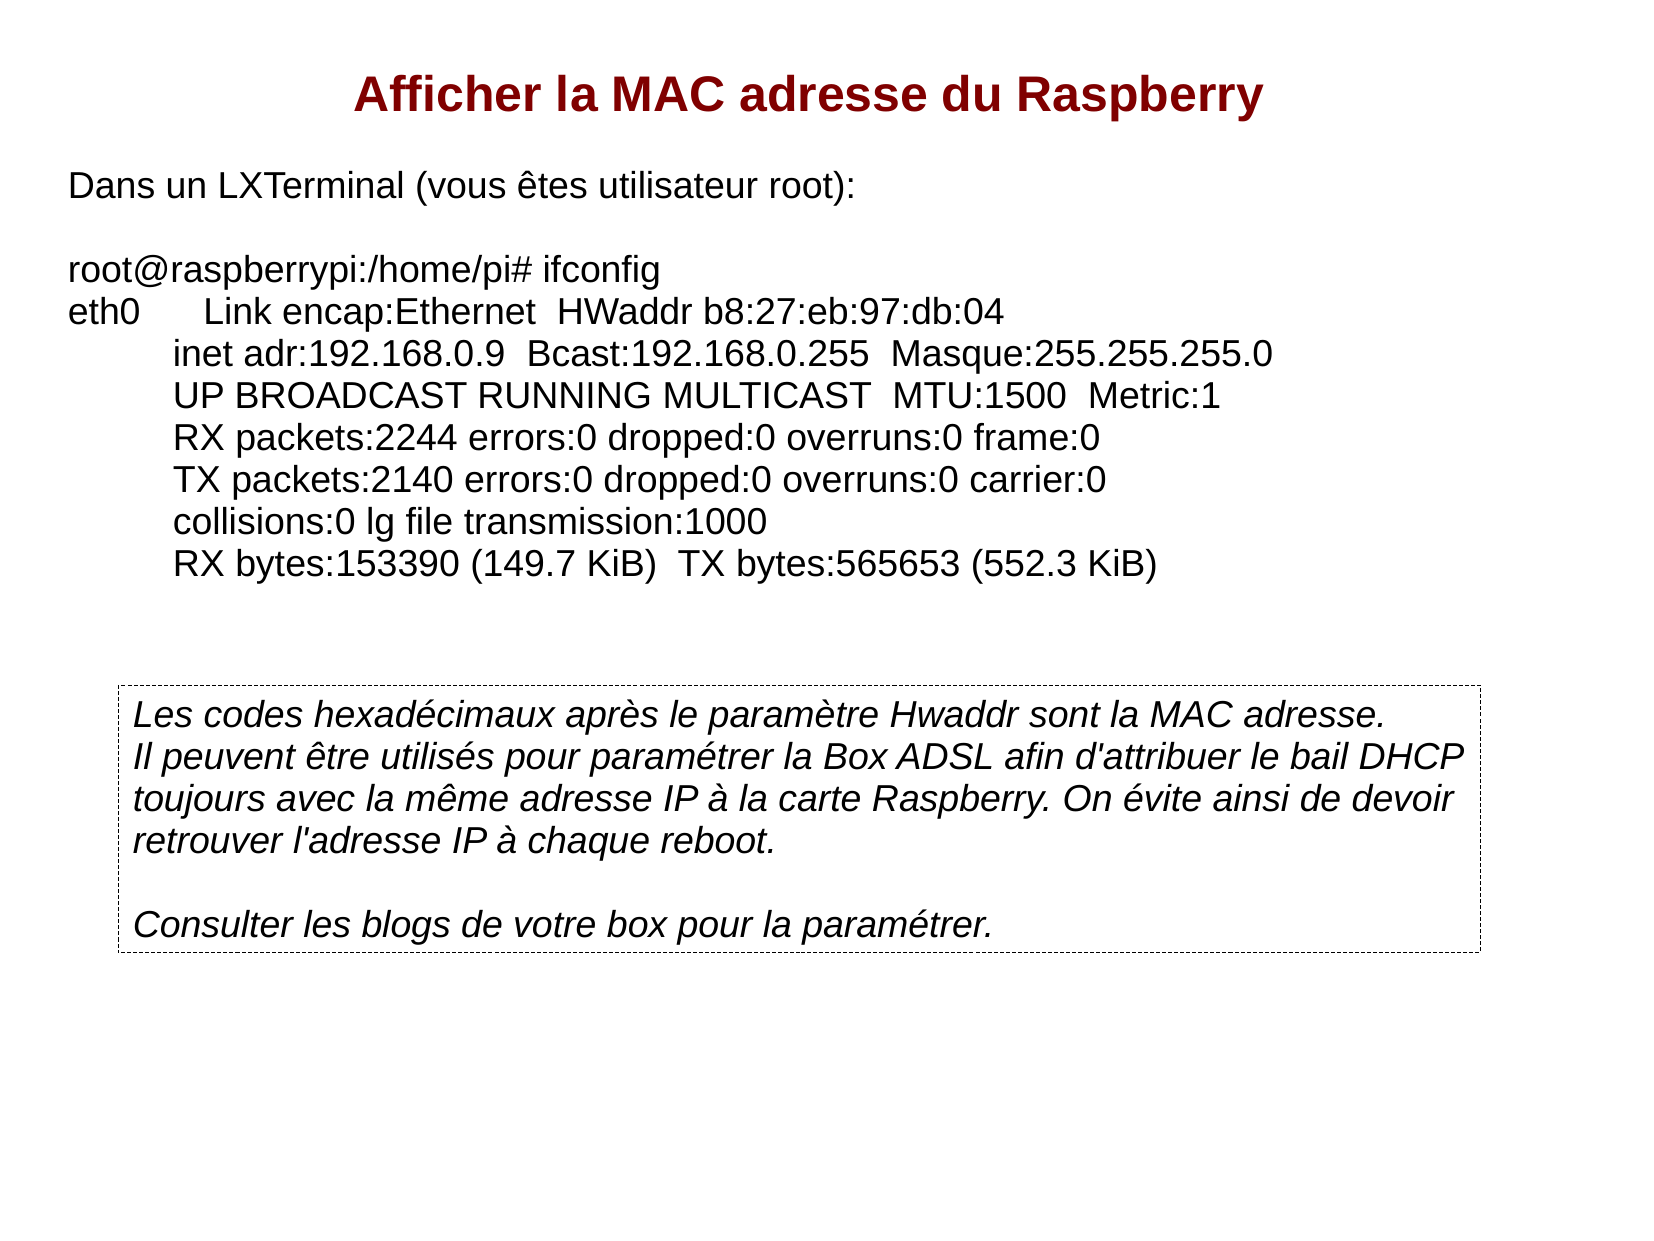

Afficher la MAC adresse du Raspberry
Dans un LXTerminal (vous êtes utilisateur root):
root@raspberrypi:/home/pi# ifconfig
eth0 Link encap:Ethernet HWaddr b8:27:eb:97:db:04
 inet adr:192.168.0.9 Bcast:192.168.0.255 Masque:255.255.255.0
 UP BROADCAST RUNNING MULTICAST MTU:1500 Metric:1
 RX packets:2244 errors:0 dropped:0 overruns:0 frame:0
 TX packets:2140 errors:0 dropped:0 overruns:0 carrier:0
 collisions:0 lg file transmission:1000
 RX bytes:153390 (149.7 KiB) TX bytes:565653 (552.3 KiB)
Les codes hexadécimaux après le paramètre Hwaddr sont la MAC adresse.
Il peuvent être utilisés pour paramétrer la Box ADSL afin d'attribuer le bail DHCP
toujours avec la même adresse IP à la carte Raspberry. On évite ainsi de devoir
retrouver l'adresse IP à chaque reboot.
Consulter les blogs de votre box pour la paramétrer.